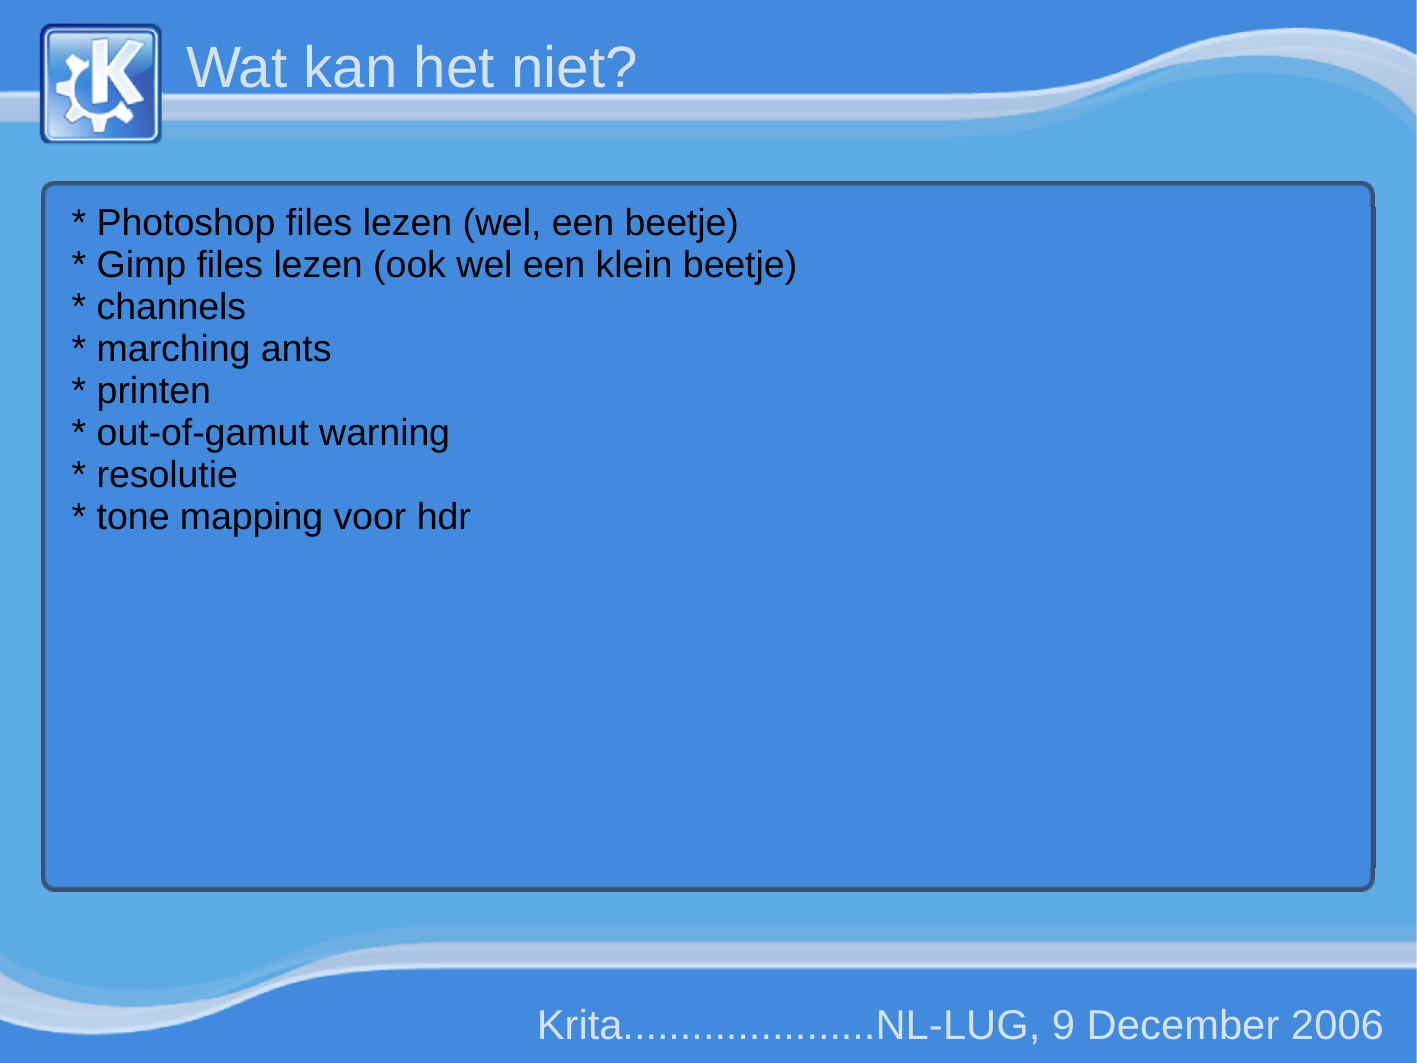

Wat kan het niet?
* Photoshop files lezen (wel, een beetje)
* Gimp files lezen (ook wel een klein beetje)
* channels
* marching ants
* printen
* out-of-gamut warning
* resolutie
* tone mapping voor hdr